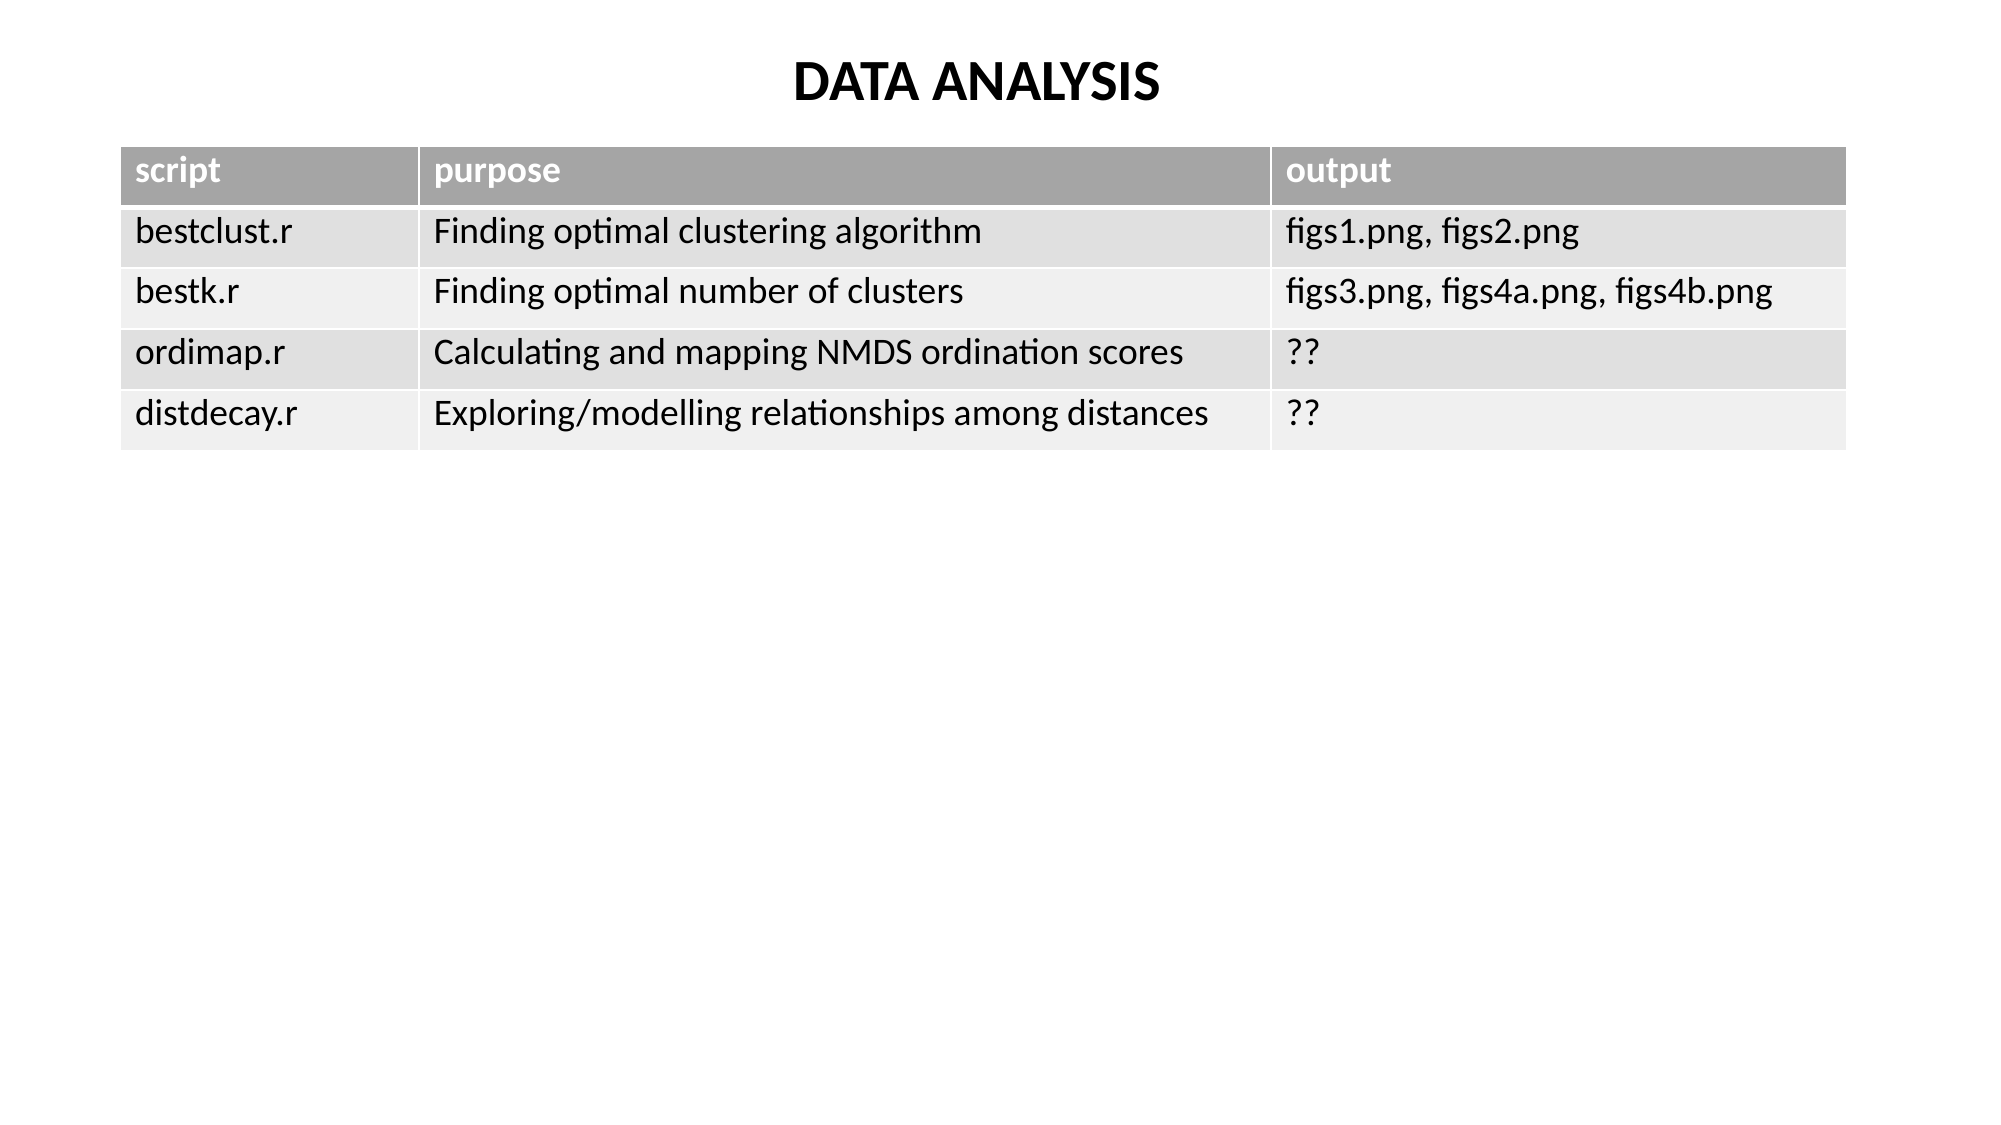

DATA ANALYSIS
| script | purpose | output |
| --- | --- | --- |
| bestclust.r | Finding optimal clustering algorithm | figs1.png, figs2.png |
| bestk.r | Finding optimal number of clusters | figs3.png, figs4a.png, figs4b.png |
| ordimap.r | Calculating and mapping NMDS ordination scores | ?? |
| distdecay.r | Exploring/modelling relationships among distances | ?? |
*/Users/au265104/Documents/Smith_Brown_v0/ALLMB_ultrametric.tree